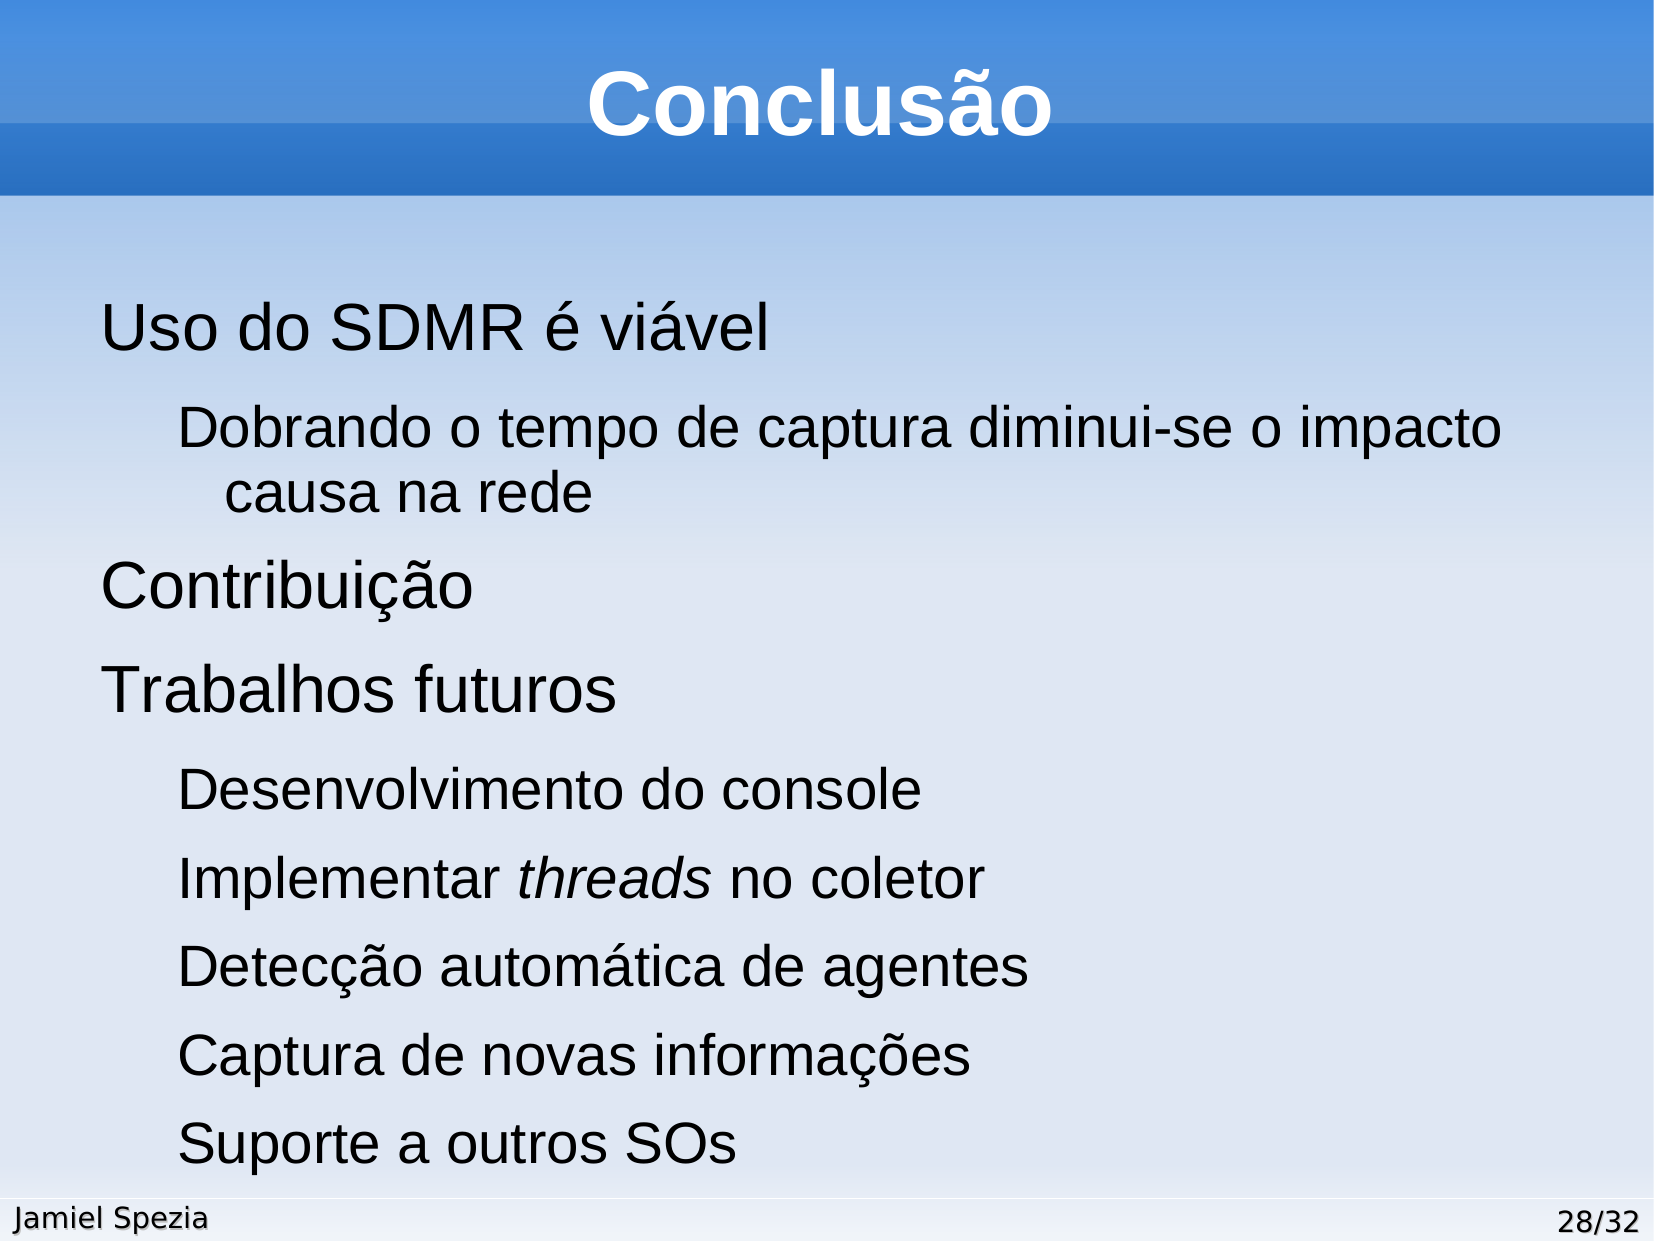

# Conclusão
Uso do SDMR é viável
Dobrando o tempo de captura diminui-se o impacto causa na rede
Contribuição
Trabalhos futuros
Desenvolvimento do console
Implementar threads no coletor
Detecção automática de agentes
Captura de novas informações
Suporte a outros SOs